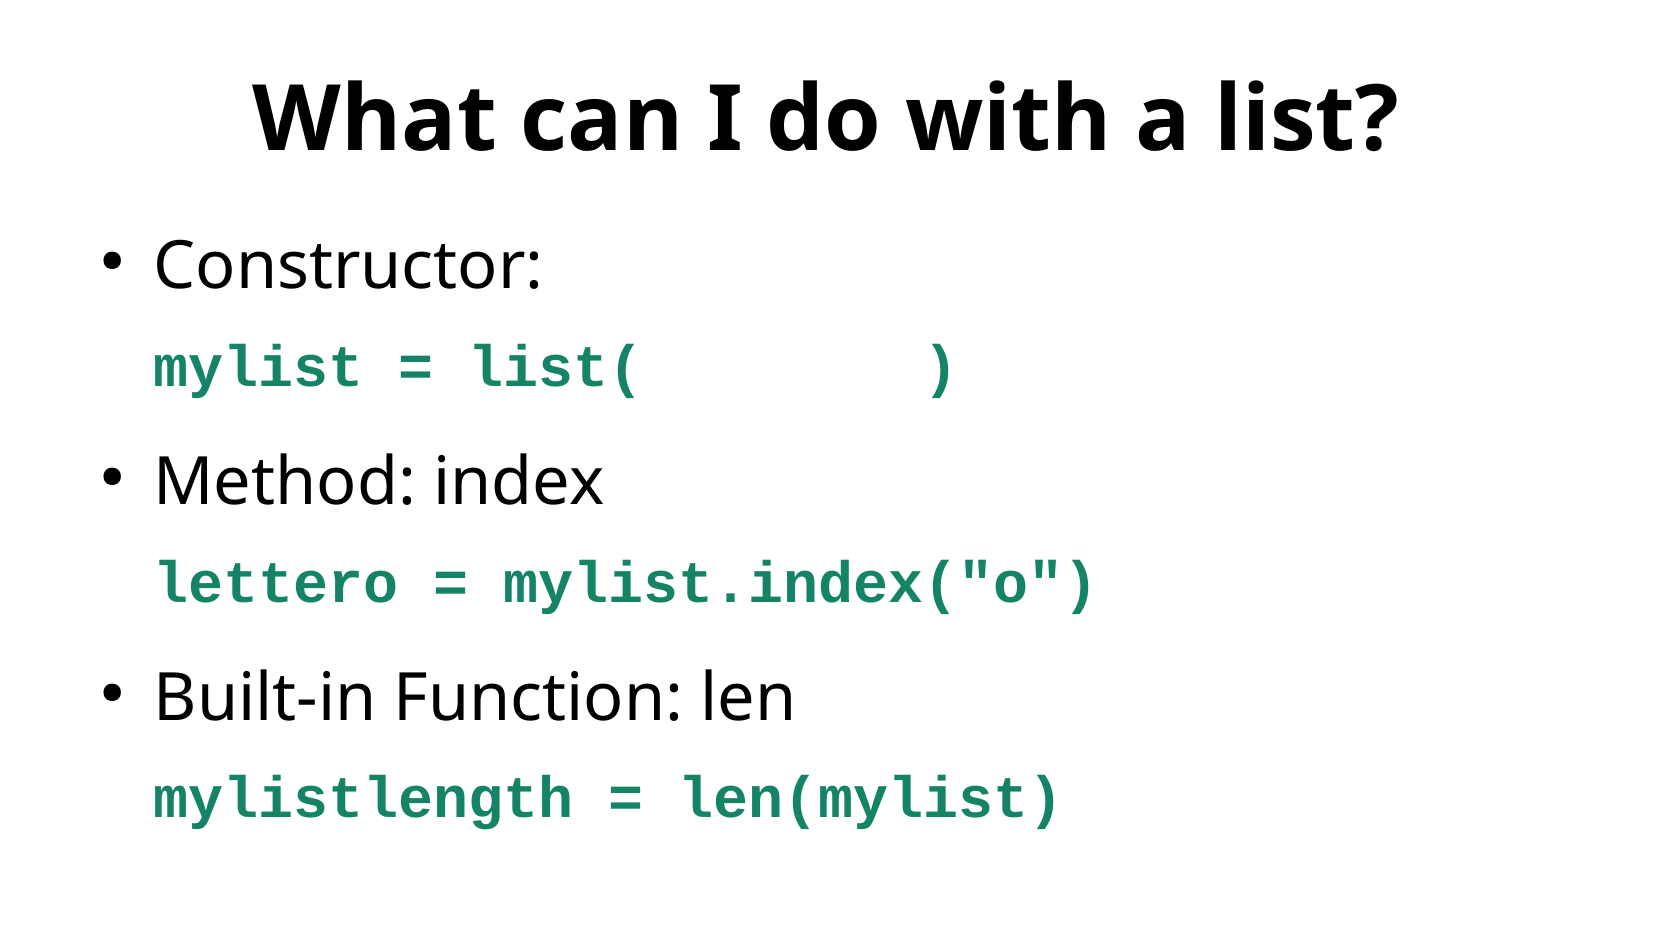

# What can I do with a list?
Constructor:
mylist = list(mystring)
Method: index
lettero = mylist.index("o")
Built-in Function: len
mylistlength = len(mylist)